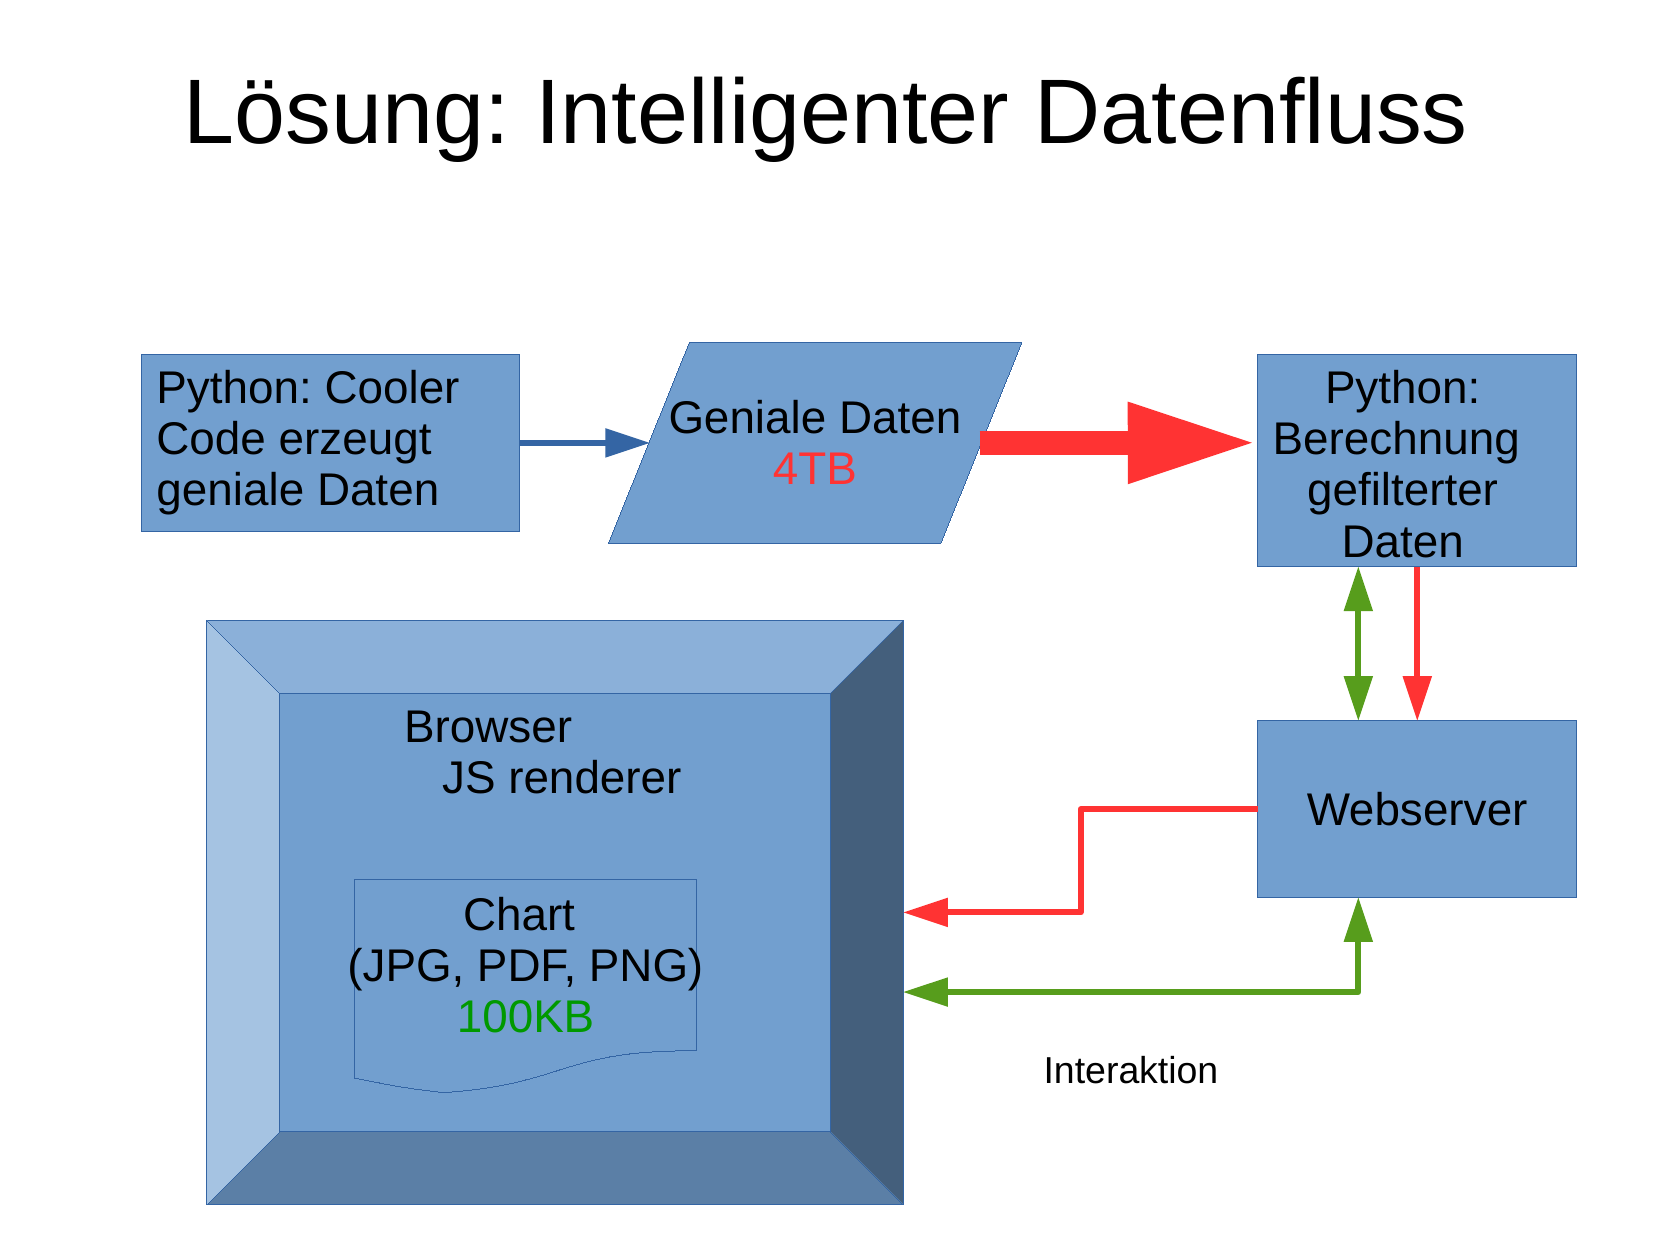

# Lösung: Intelligenter Datenfluss
Geniale Daten
4TB
Python: Cooler
Code erzeugt
geniale Daten
Python:
Berechnung
gefilterter
Daten
Browser
		JS renderer
Webserver
Chart
(JPG, PDF, PNG)
100KB